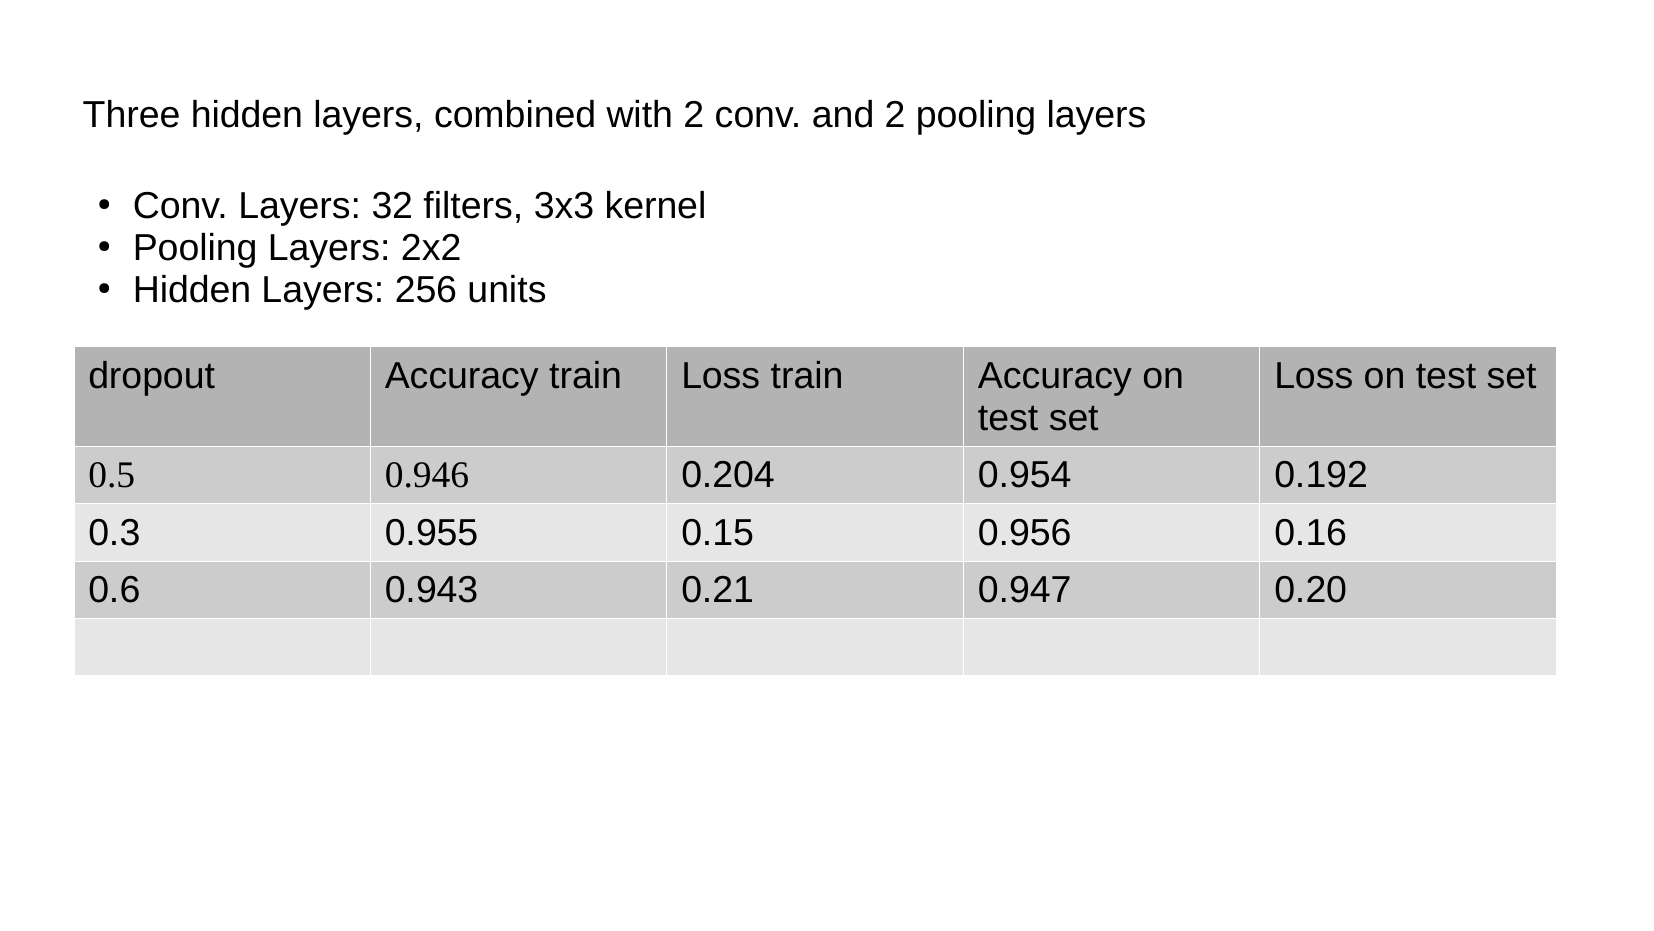

# Three hidden layers, combined with 2 conv. and 2 pooling layers
Conv. Layers: 32 filters, 3x3 kernel
Pooling Layers: 2x2
Hidden Layers: 256 units
| dropout | Accuracy train | Loss train | Accuracy on test set | Loss on test set |
| --- | --- | --- | --- | --- |
| 0.5 | 0.946 | 0.204 | 0.954 | 0.192 |
| 0.3 | 0.955 | 0.15 | 0.956 | 0.16 |
| 0.6 | 0.943 | 0.21 | 0.947 | 0.20 |
| | | | | |